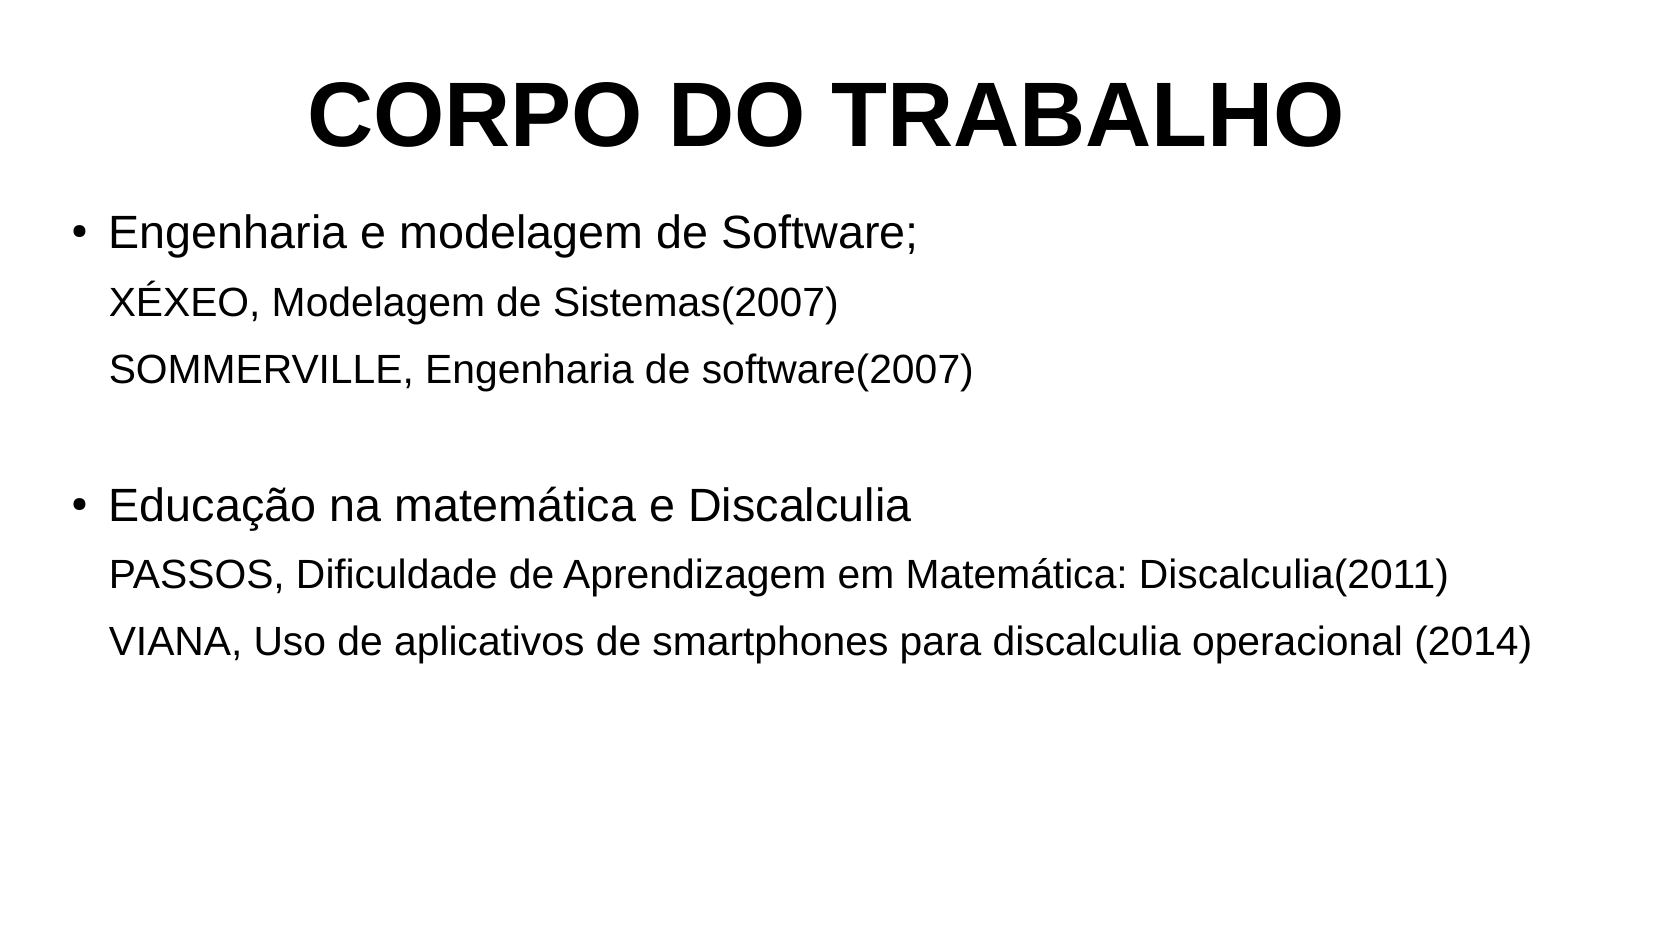

# CORPO DO TRABALHO
Engenharia e modelagem de Software;
XÉXEO, Modelagem de Sistemas(2007)
SOMMERVILLE, Engenharia de software(2007)
Educação na matemática e Discalculia
PASSOS, Dificuldade de Aprendizagem em Matemática: Discalculia(2011)
VIANA, Uso de aplicativos de smartphones para discalculia operacional (2014)